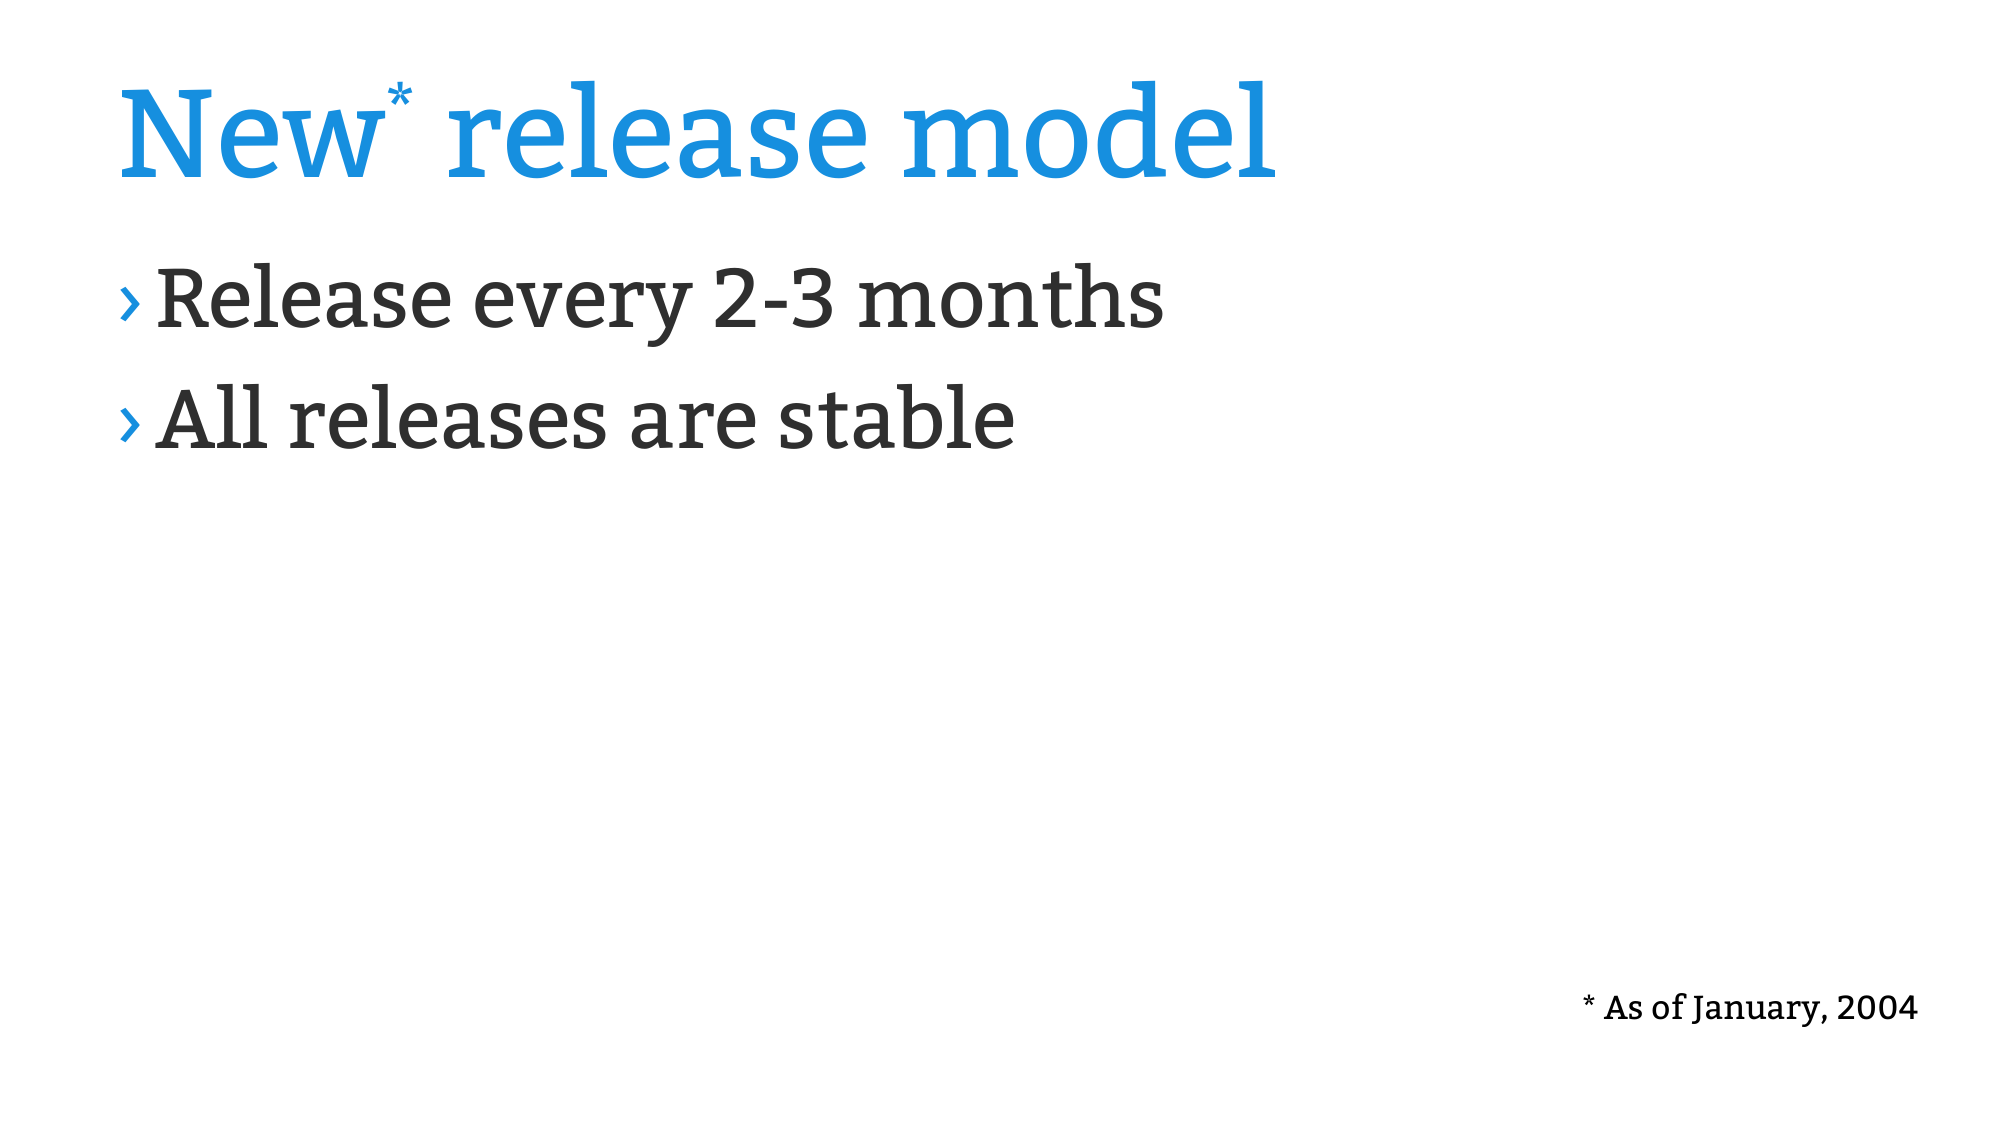

# New* release model
Release every 2-3 months
All releases are stable
* As of January, 2004